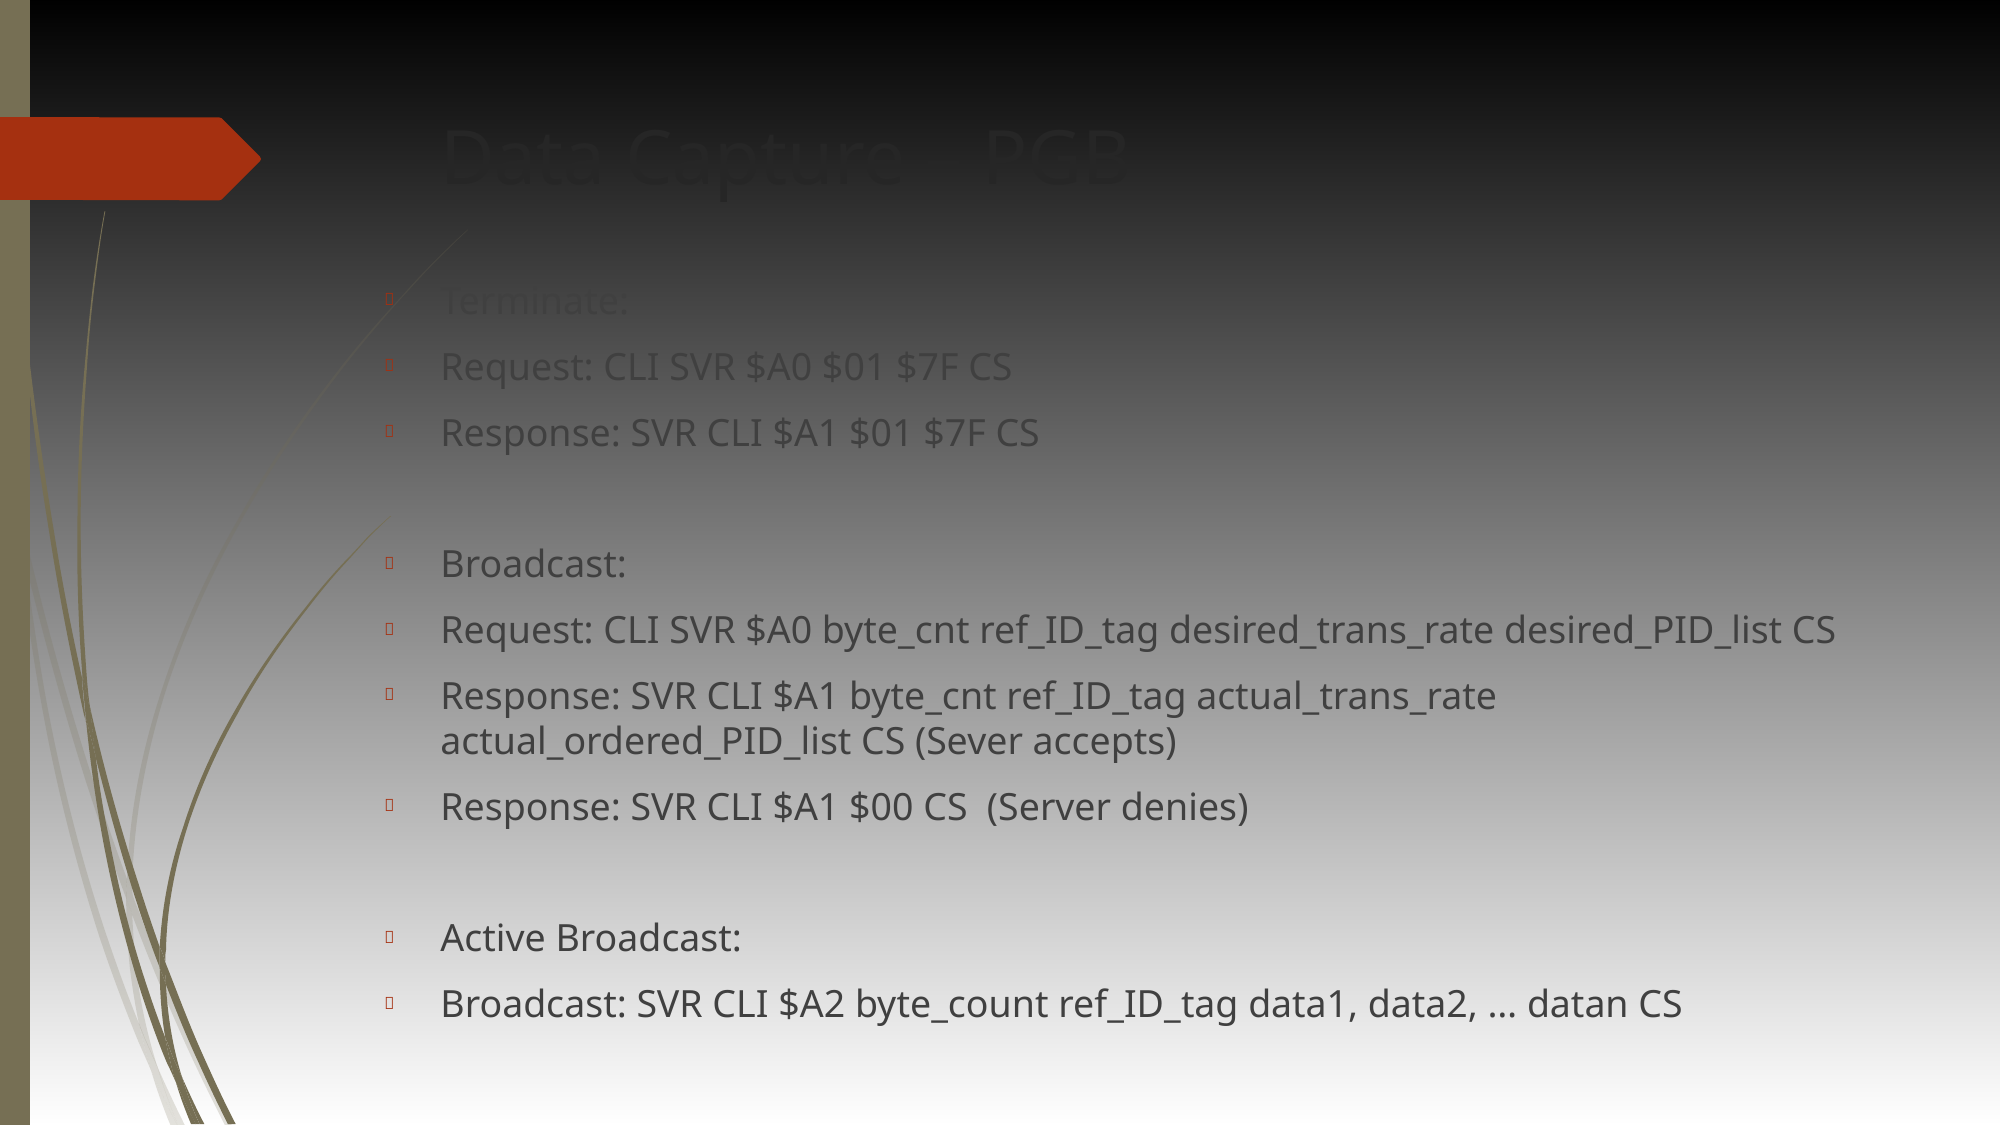

# Data Capture – PGB
Terminate:
Request: CLI SVR $A0 $01 $7F CS
Response: SVR CLI $A1 $01 $7F CS
Broadcast:
Request: CLI SVR $A0 byte_cnt ref_ID_tag desired_trans_rate desired_PID_list CS
Response: SVR CLI $A1 byte_cnt ref_ID_tag actual_trans_rate actual_ordered_PID_list CS (Sever accepts)
Response: SVR CLI $A1 $00 CS (Server denies)
Active Broadcast:
Broadcast: SVR CLI $A2 byte_count ref_ID_tag data1, data2, … datan CS